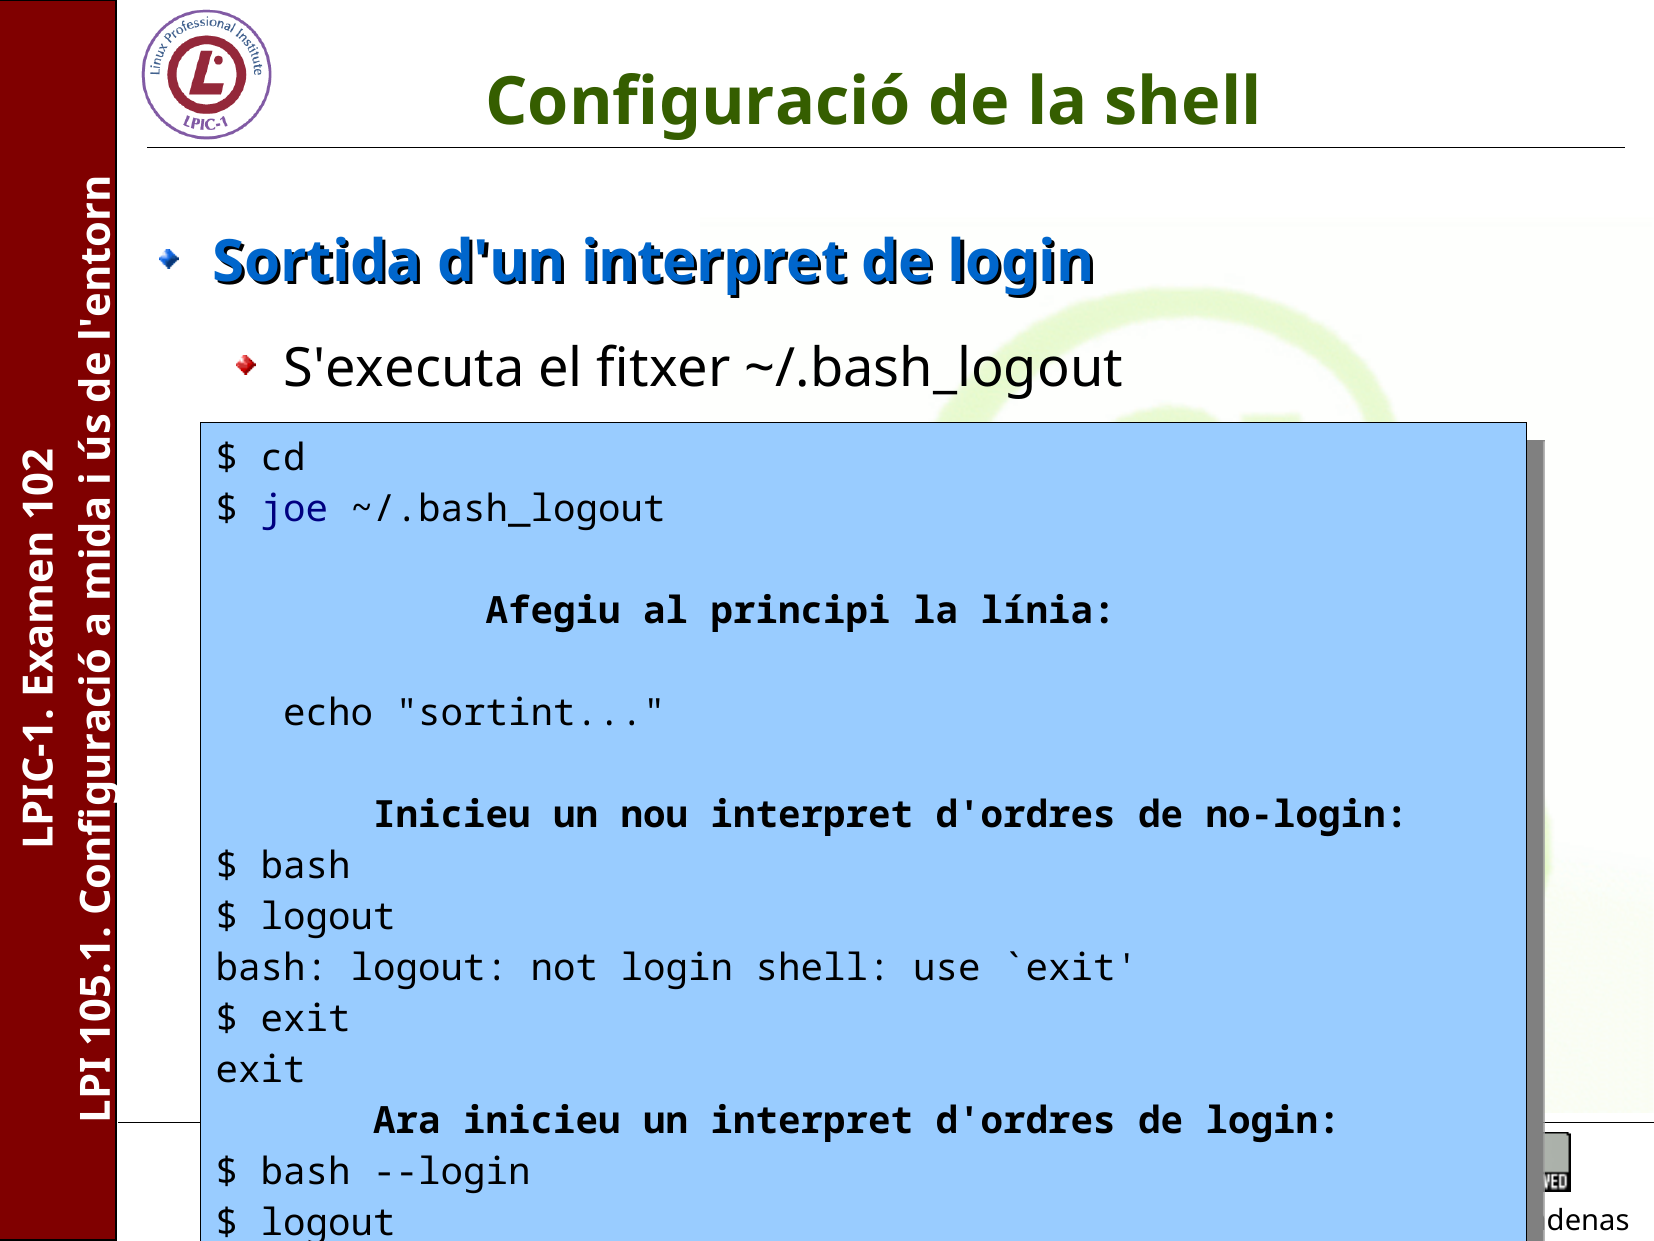

# Configuració de la shell
Sortida d'un interpret de login
S'executa el fitxer ~/.bash_logout
Només s'aplica a intèrprets de login. Exemple:
$ cd
$ joe ~/.bash_logout
 Afegiu al principi la línia:
 echo "sortint..."
 Inicieu un nou interpret d'ordres de no-login:
$ bash
$ logout
bash: logout: not login shell: use `exit'
$ exit
exit
 Ara inicieu un interpret d'ordres de login:
$ bash --login
$ logout
sortint...